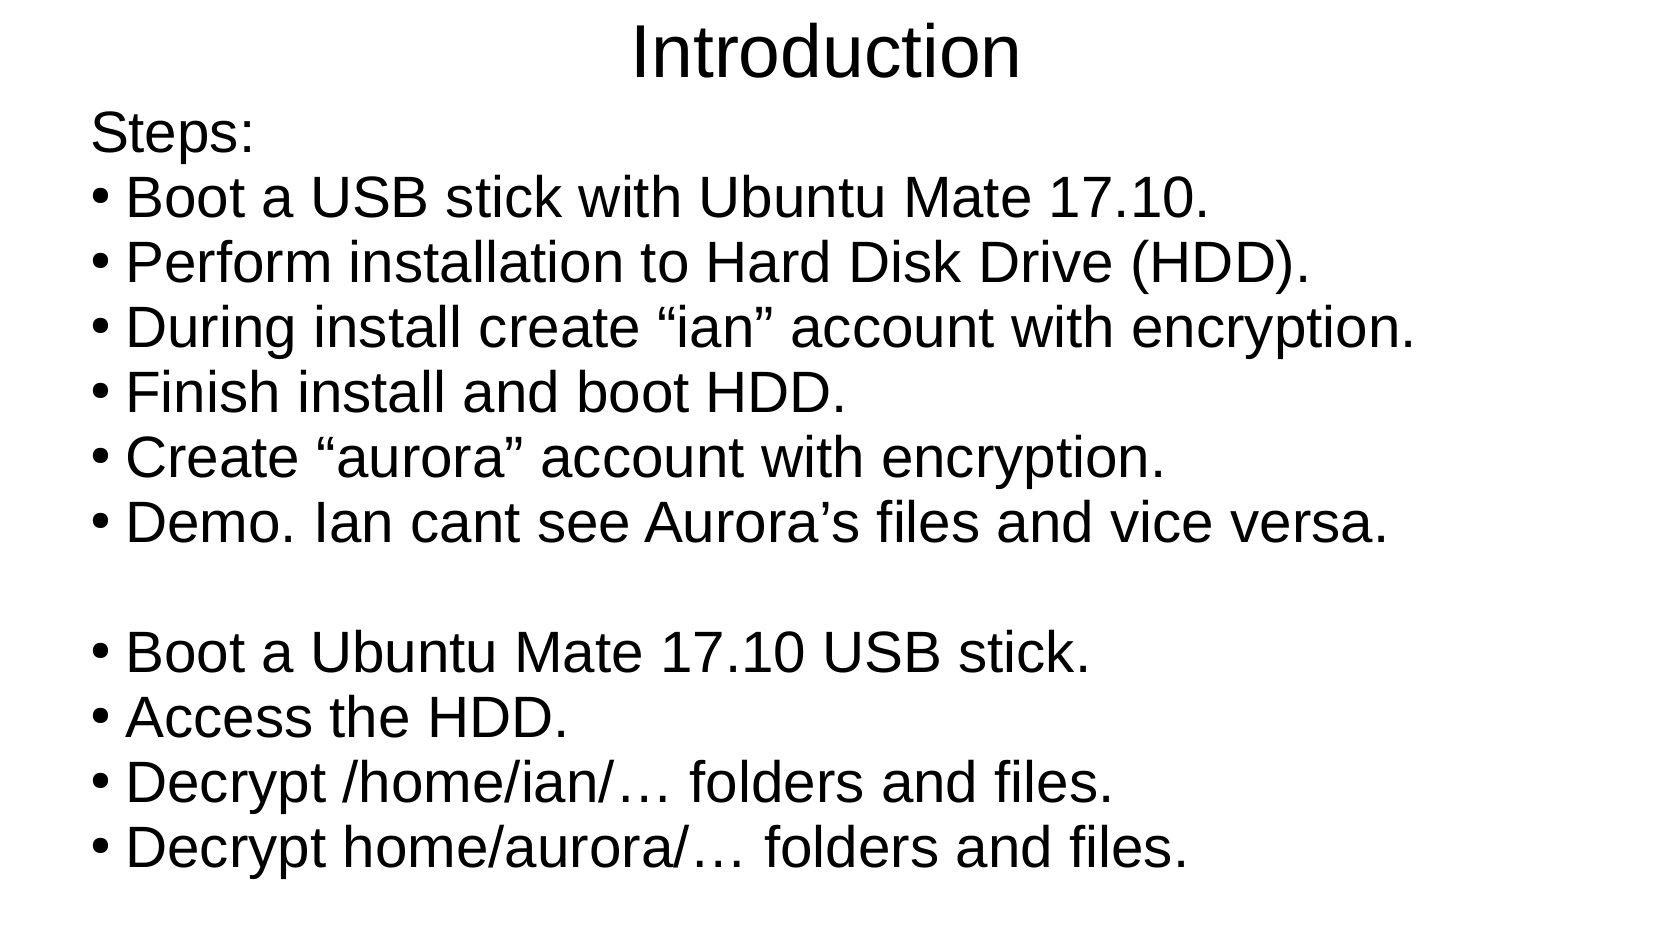

# Introduction
Steps:
Boot a USB stick with Ubuntu Mate 17.10.
Perform installation to Hard Disk Drive (HDD).
During install create “ian” account with encryption.
Finish install and boot HDD.
Create “aurora” account with encryption.
Demo. Ian cant see Aurora’s files and vice versa.
Boot a Ubuntu Mate 17.10 USB stick.
Access the HDD.
Decrypt /home/ian/… folders and files.
Decrypt home/aurora/… folders and files.